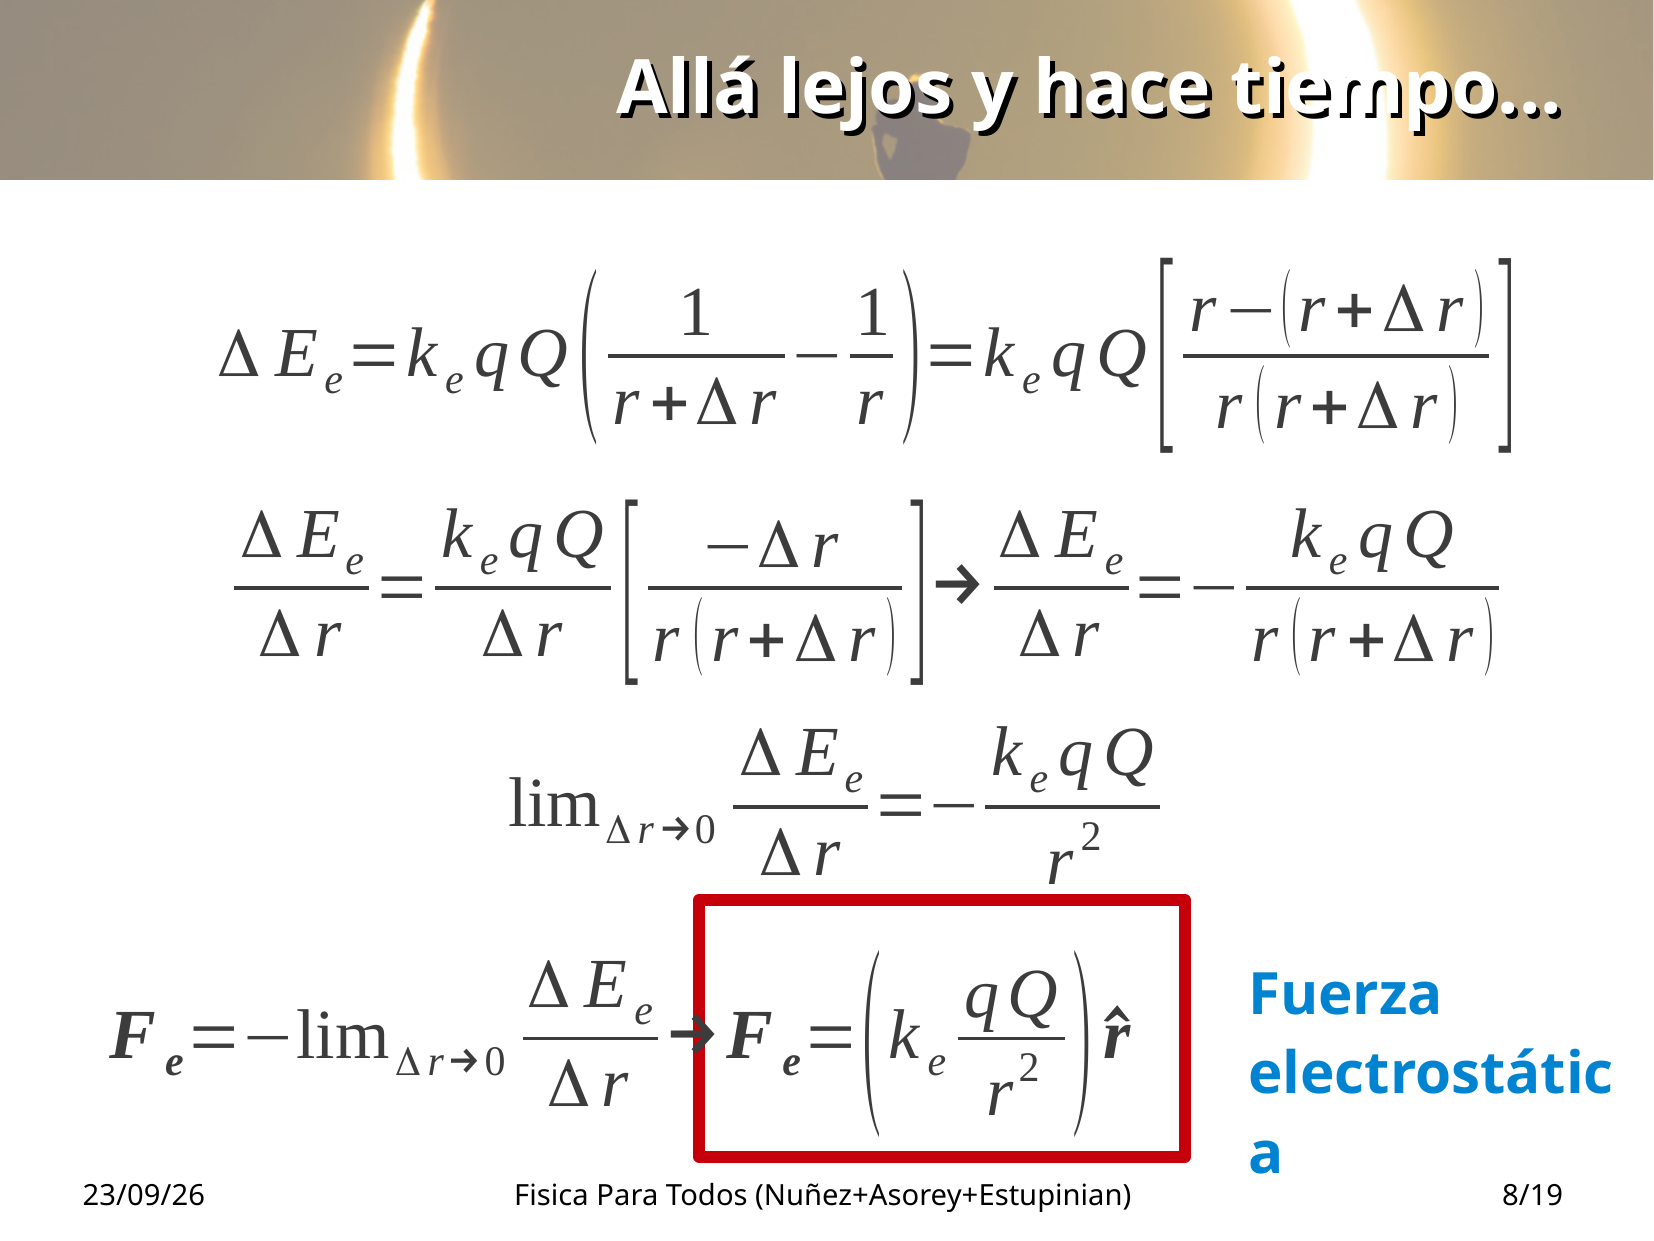

# Allá lejos y hace tiempo...
Fuerza electrostática
Fisica Para Todos (Nuñez+Asorey+Estupinian)
8